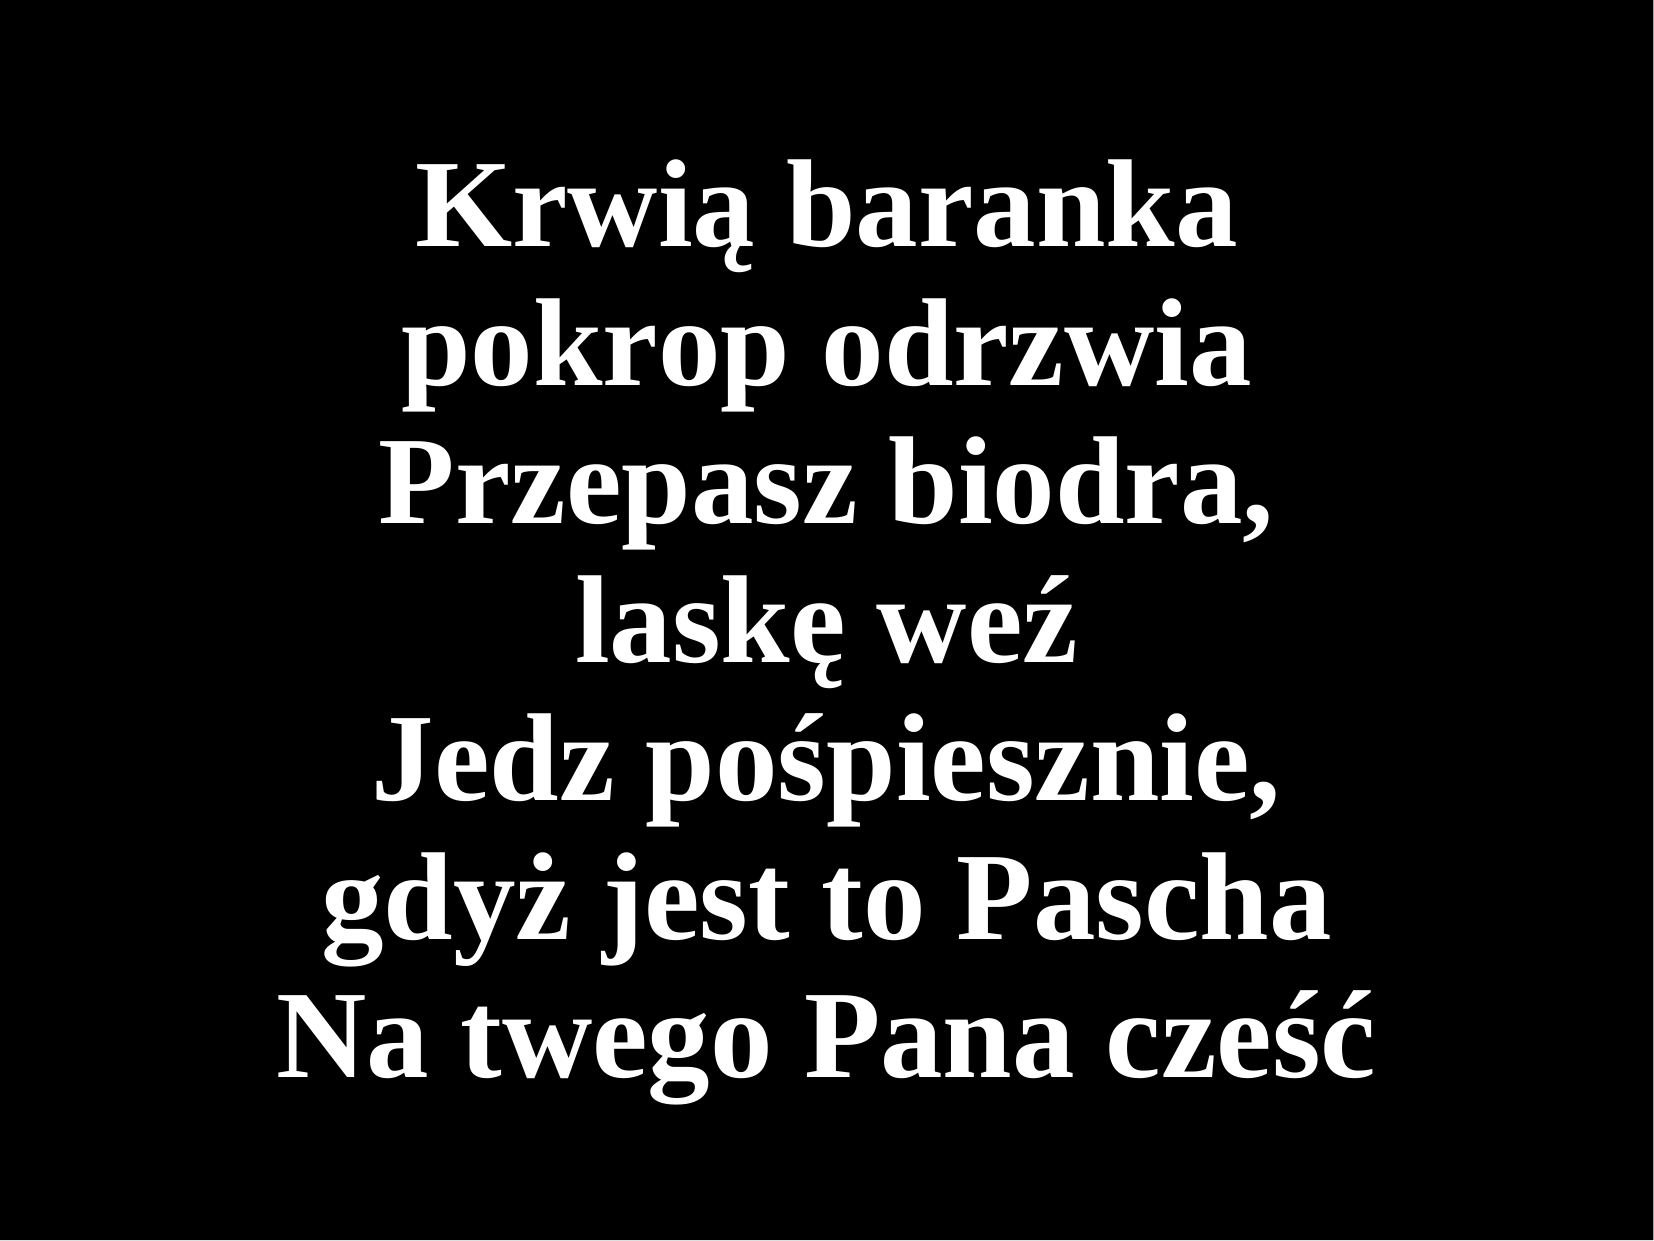

# Krwią baranka pokrop odrzwia Przepasz biodra, laskę weź Jedz pośpiesznie, gdyż jest to Pascha Na twego Pana cześć